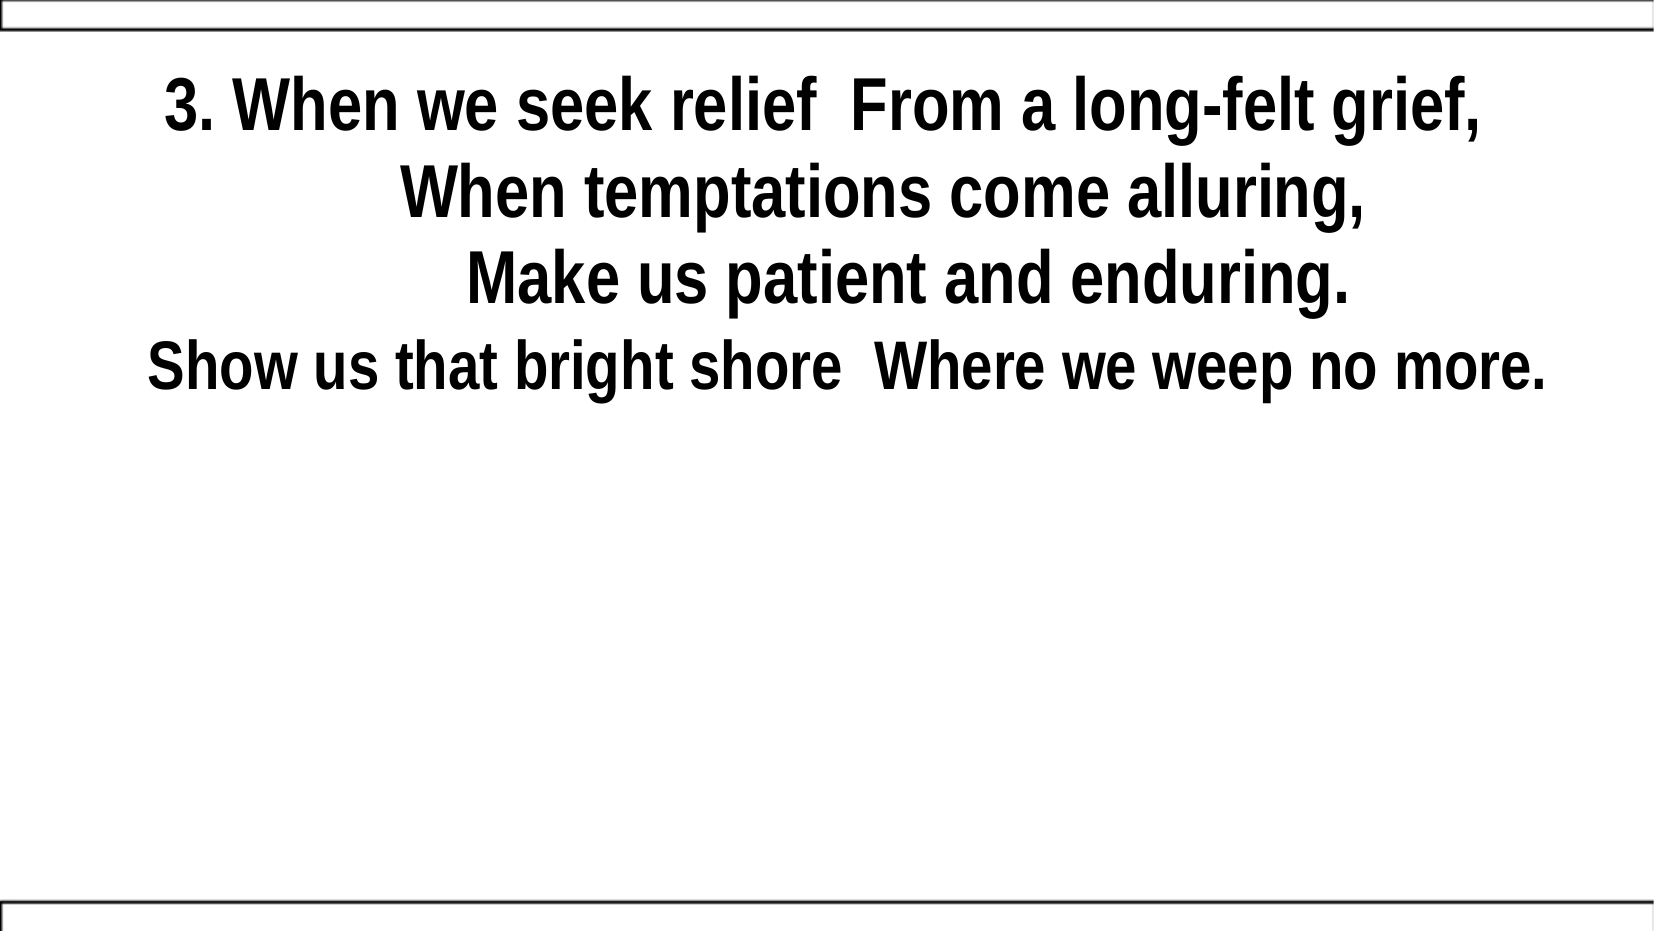

3. When we seek relief From a long-felt grief,
 When temptations come alluring,
 Make us patient and enduring.
 Show us that bright shore Where we weep no more.